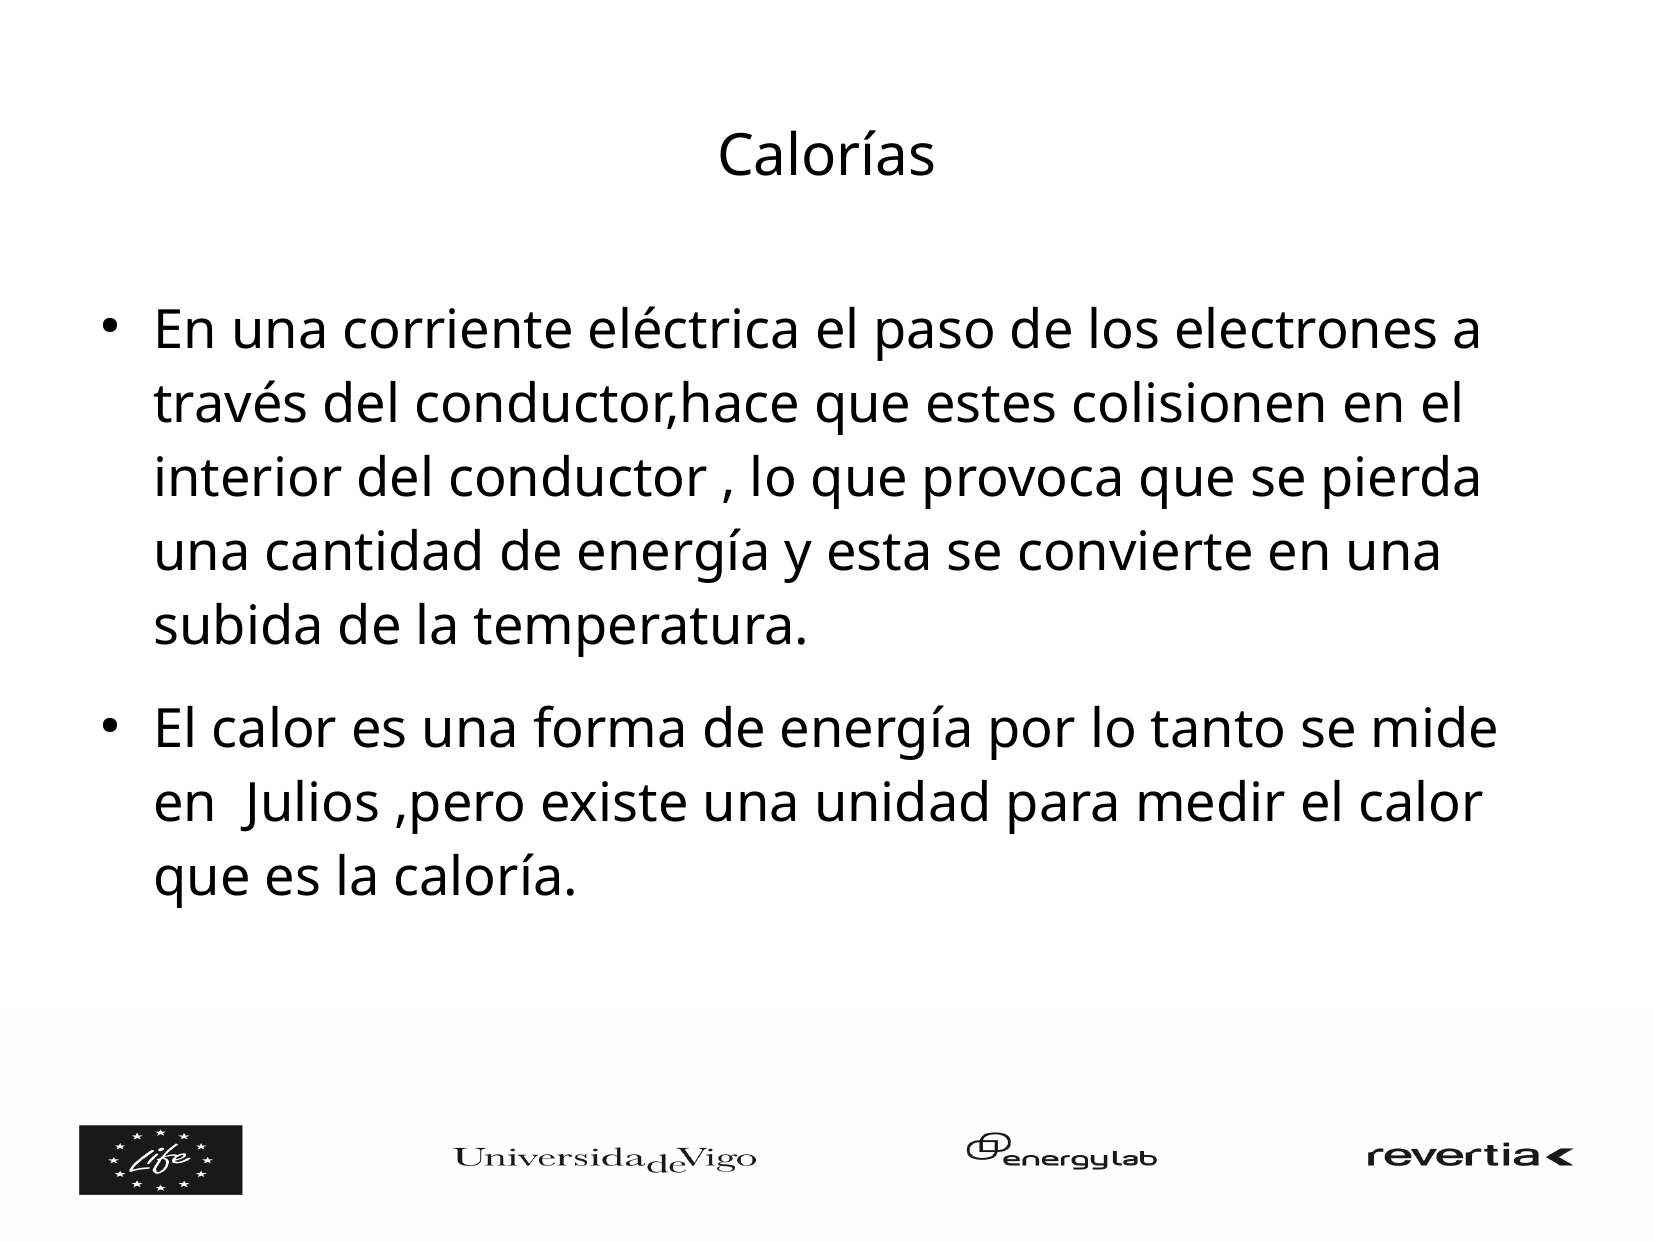

# Calorías
En una corriente eléctrica el paso de los electrones a través del conductor,hace que estes colisionen en el interior del conductor , lo que provoca que se pierda una cantidad de energía y esta se convierte en una subida de la temperatura.
El calor es una forma de energía por lo tanto se mide en Julios ,pero existe una unidad para medir el calor que es la caloría.